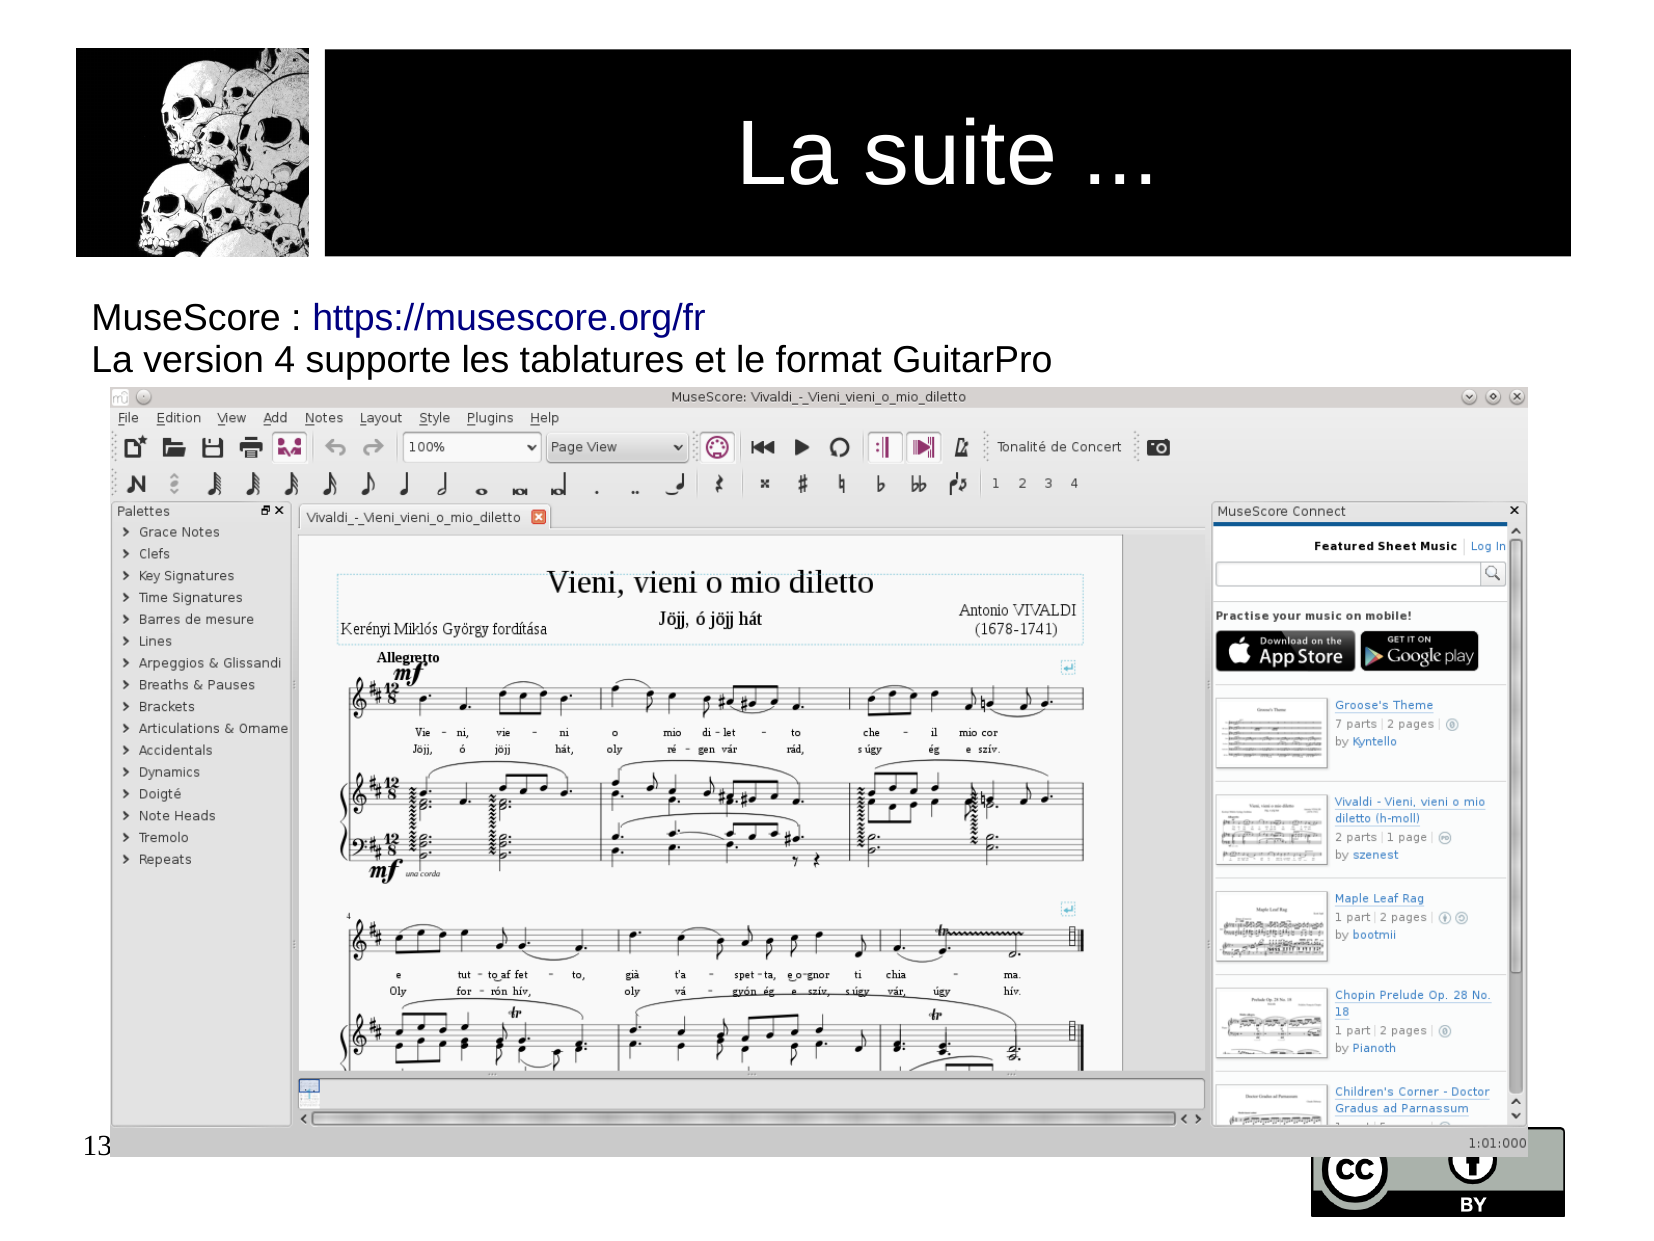

# La suite ...
MuseScore : https://musescore.org/fr
La version 4 supporte les tablatures et le format GuitarPro
Y. Collette
52